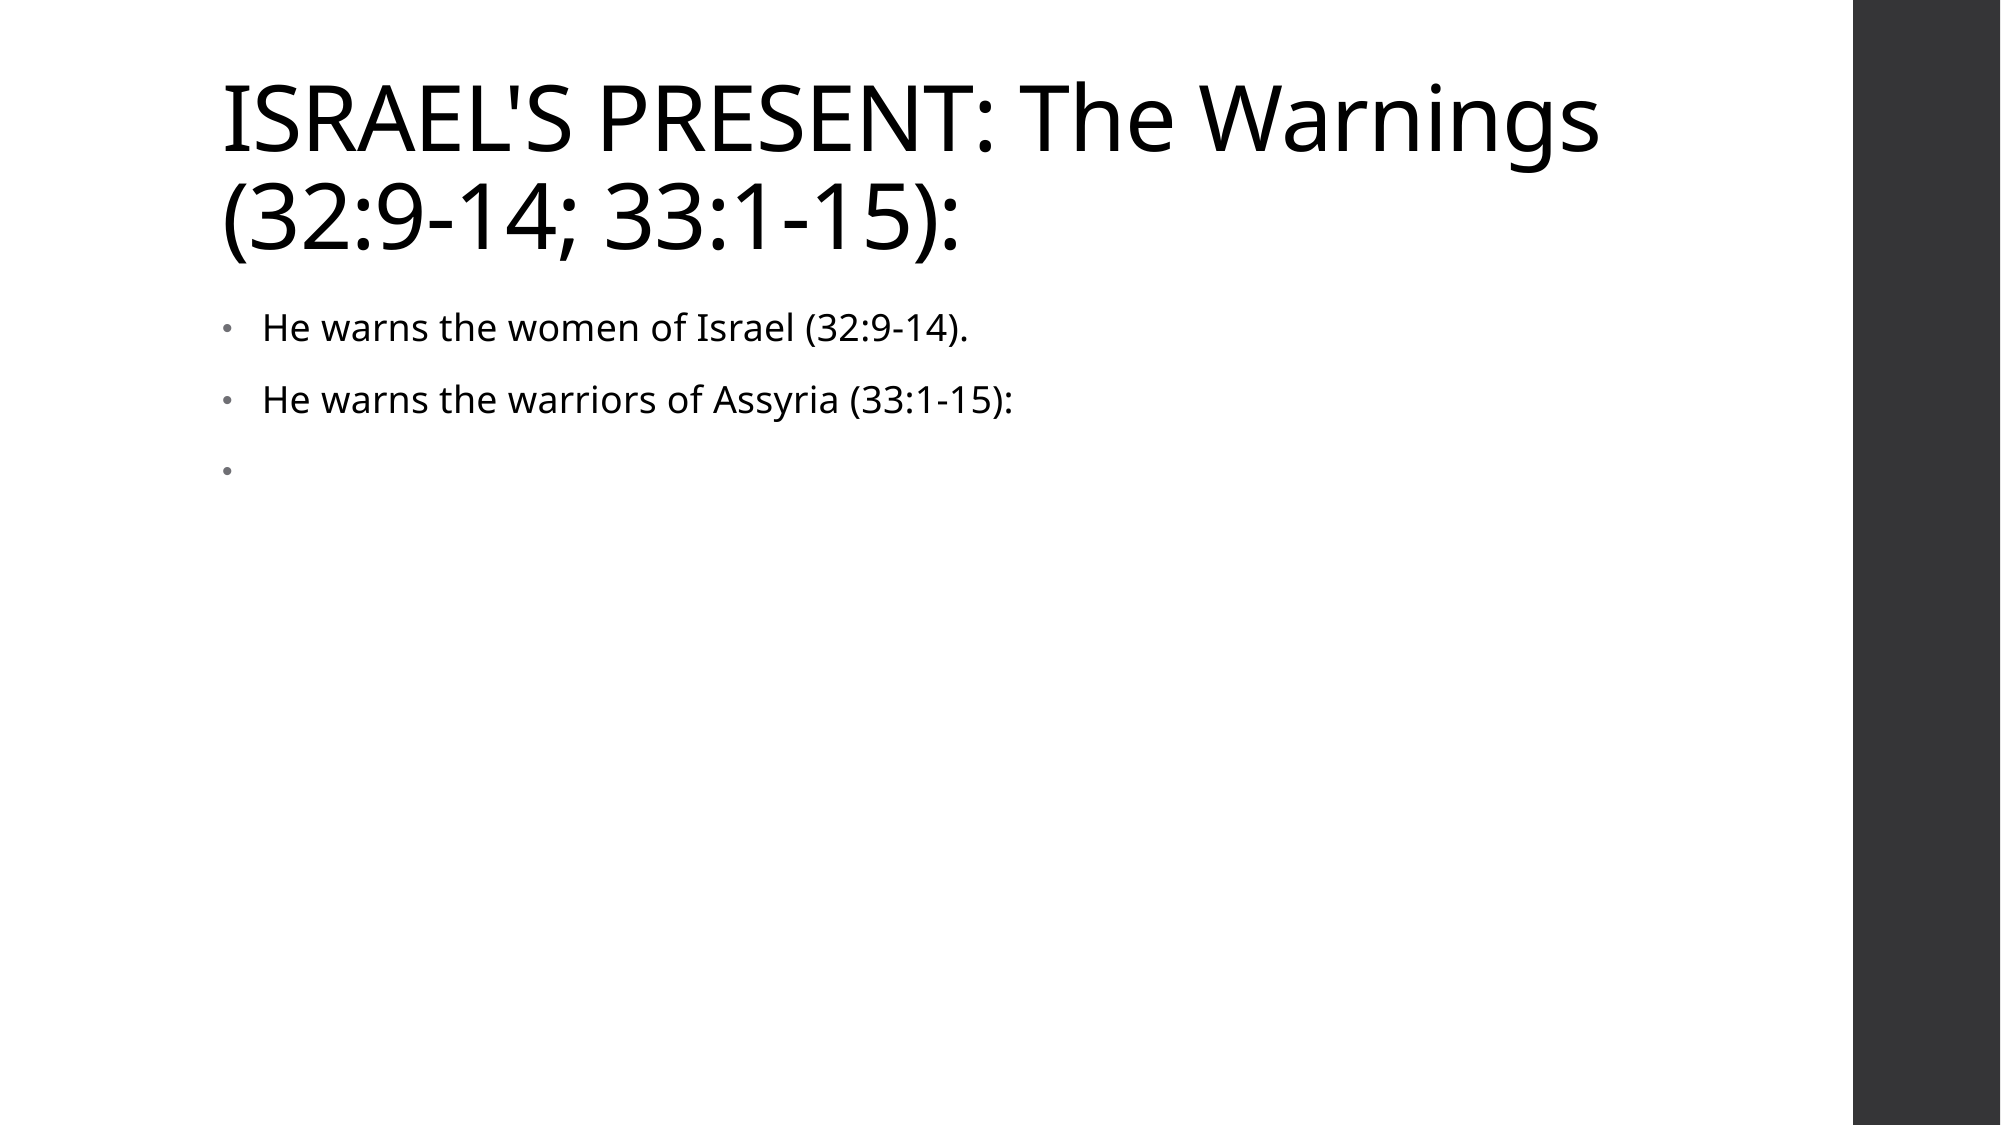

# ISRAEL'S PRESENT: The Warnings (32:9-14; 33:1-15):
 He warns the women of Israel (32:9-14).
 He warns the warriors of Assyria (33:1-15):